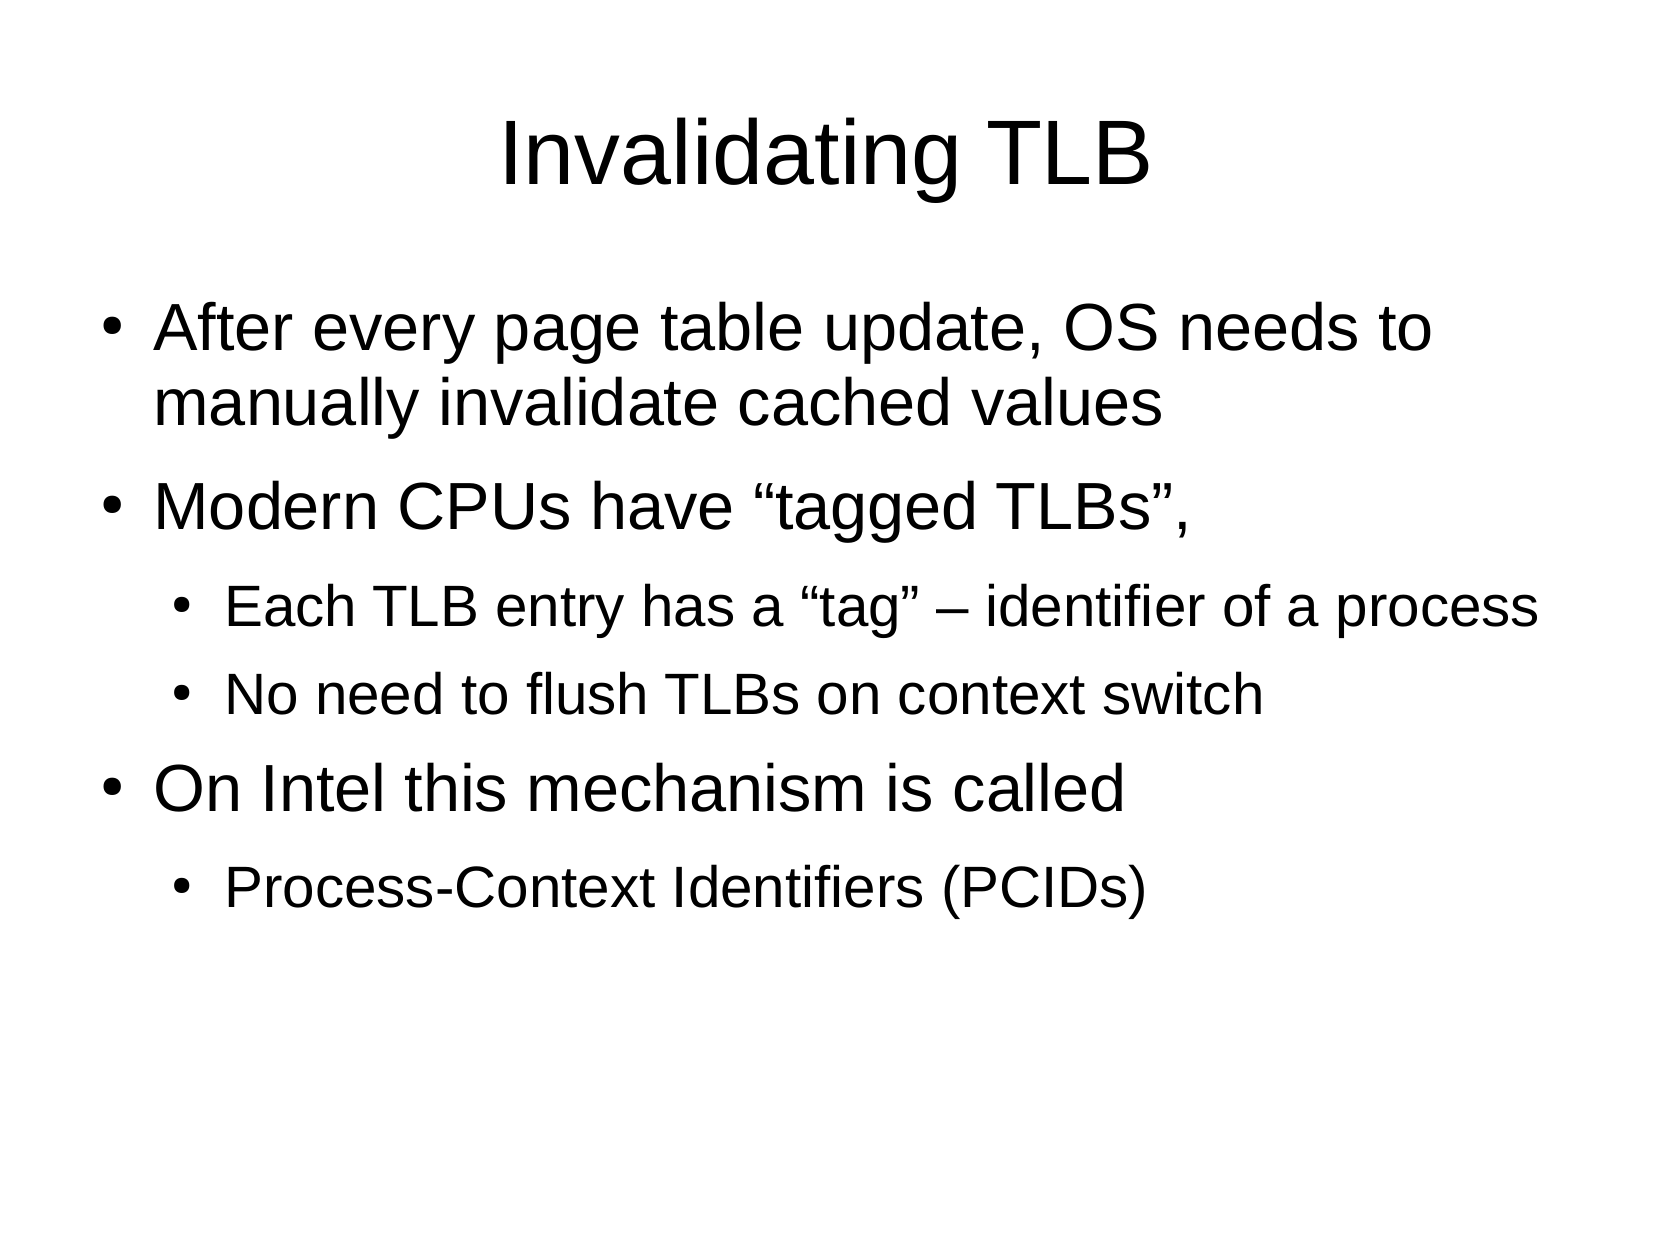

# Invalidating TLB
After every page table update, OS needs to manually invalidate cached values
Modern CPUs have “tagged TLBs”,
Each TLB entry has a “tag” – identifier of a process
No need to flush TLBs on context switch
On Intel this mechanism is called
Process-Context Identifiers (PCIDs)